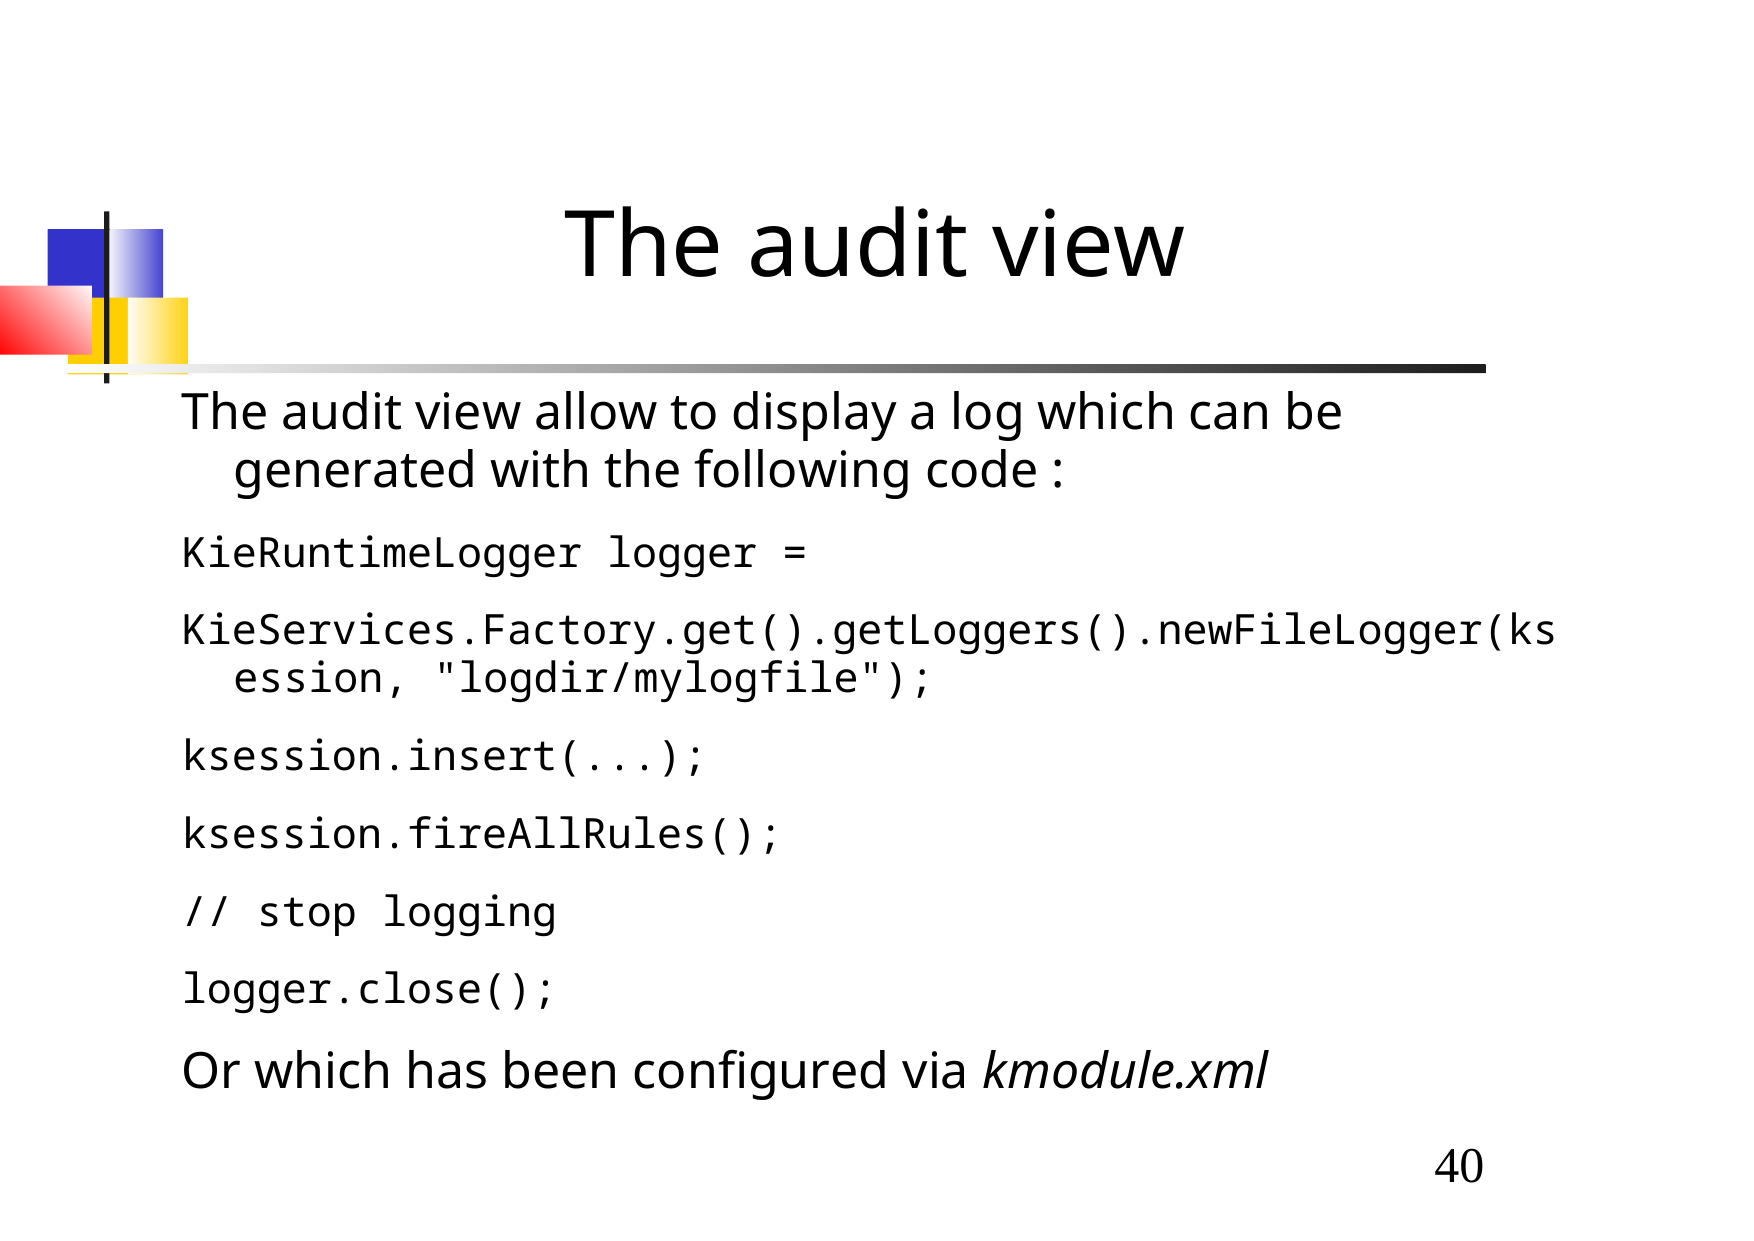

# The audit view
The audit view allow to display a log which can be generated with the following code :
KieRuntimeLogger logger =
KieServices.Factory.get().getLoggers().newFileLogger(ksession, "logdir/mylogfile");
ksession.insert(...);
ksession.fireAllRules();
// stop logging
logger.close();
Or which has been configured via kmodule.xml